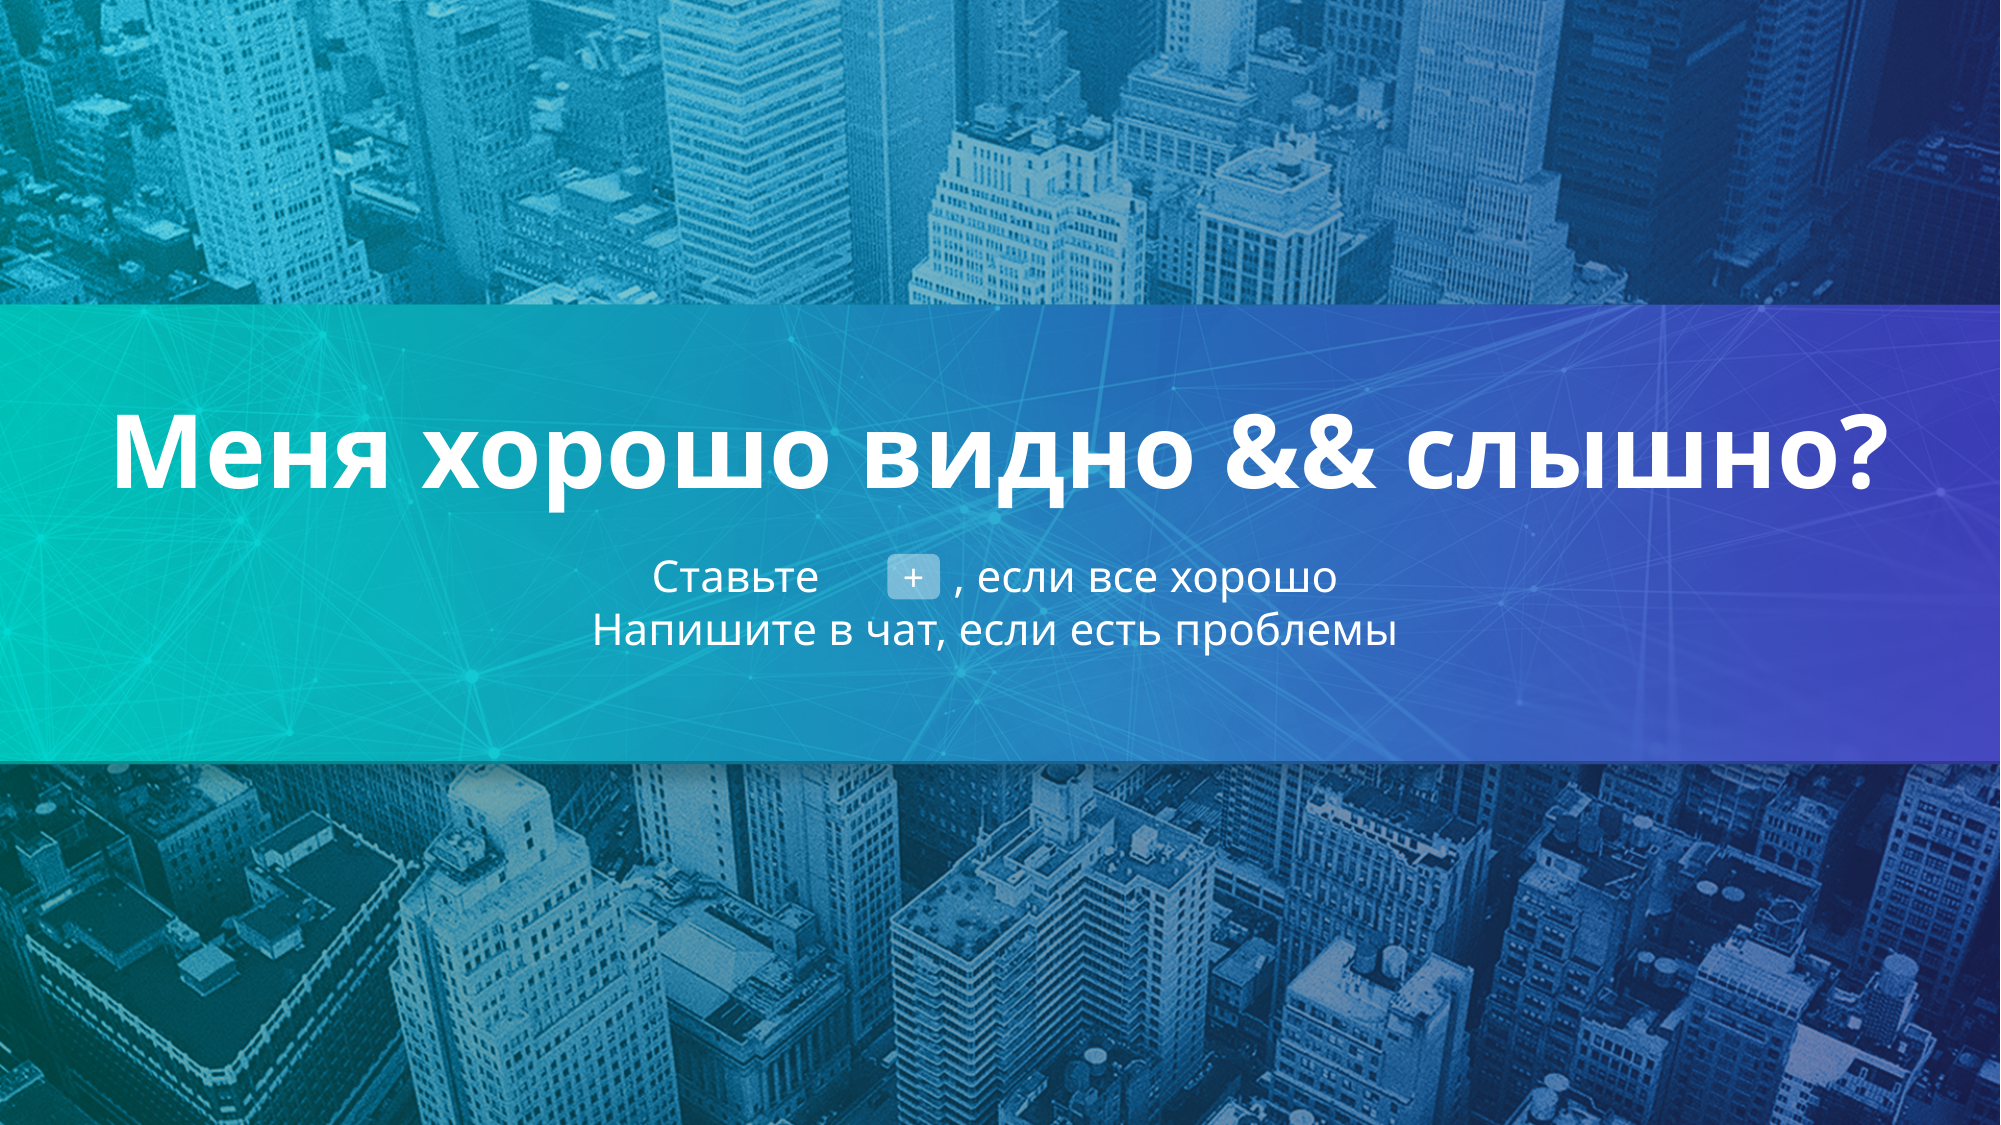

Меня хорошо видно && слышно?
Ставьте	 , если все хорошо
Напишите в чат, если есть проблемы
+